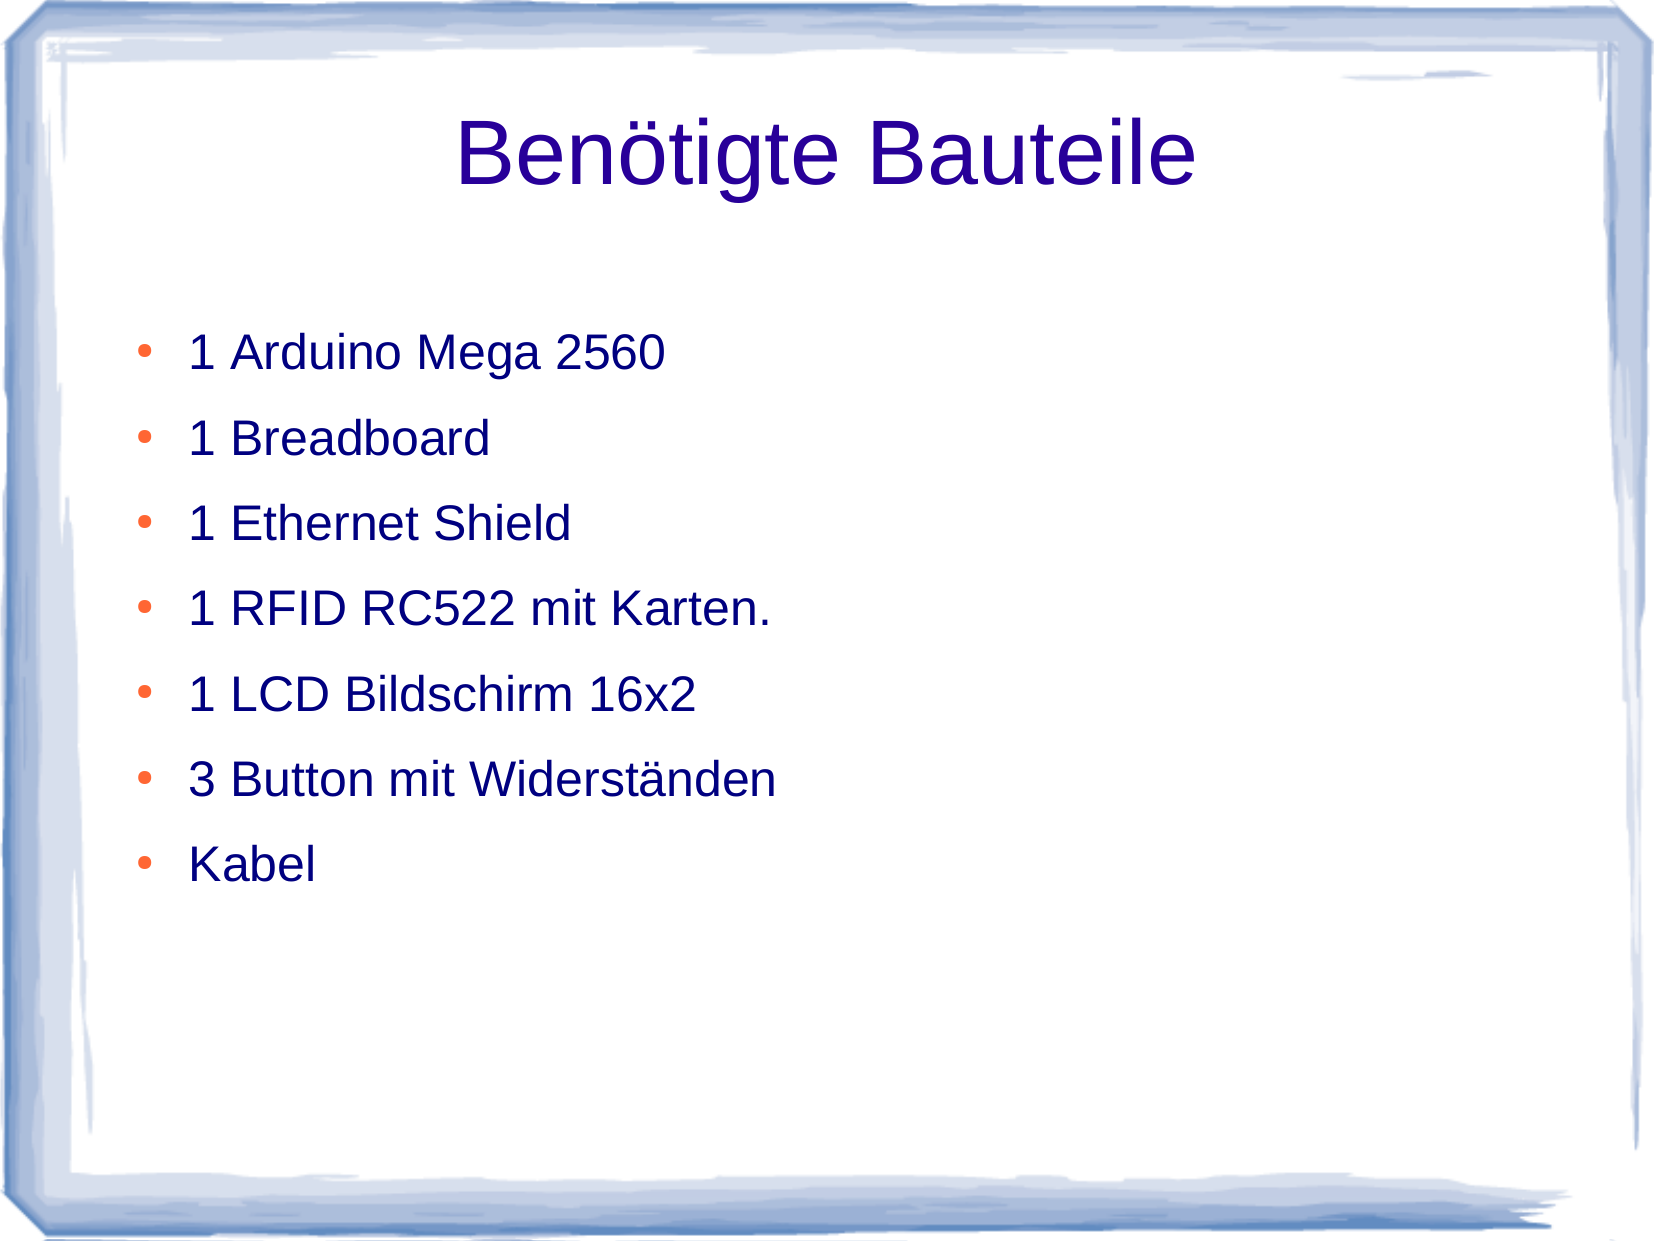

# Benötigte Bauteile
1 Arduino Mega 2560
1 Breadboard
1 Ethernet Shield
1 RFID RC522 mit Karten.
1 LCD Bildschirm 16x2
3 Button mit Widerständen
Kabel